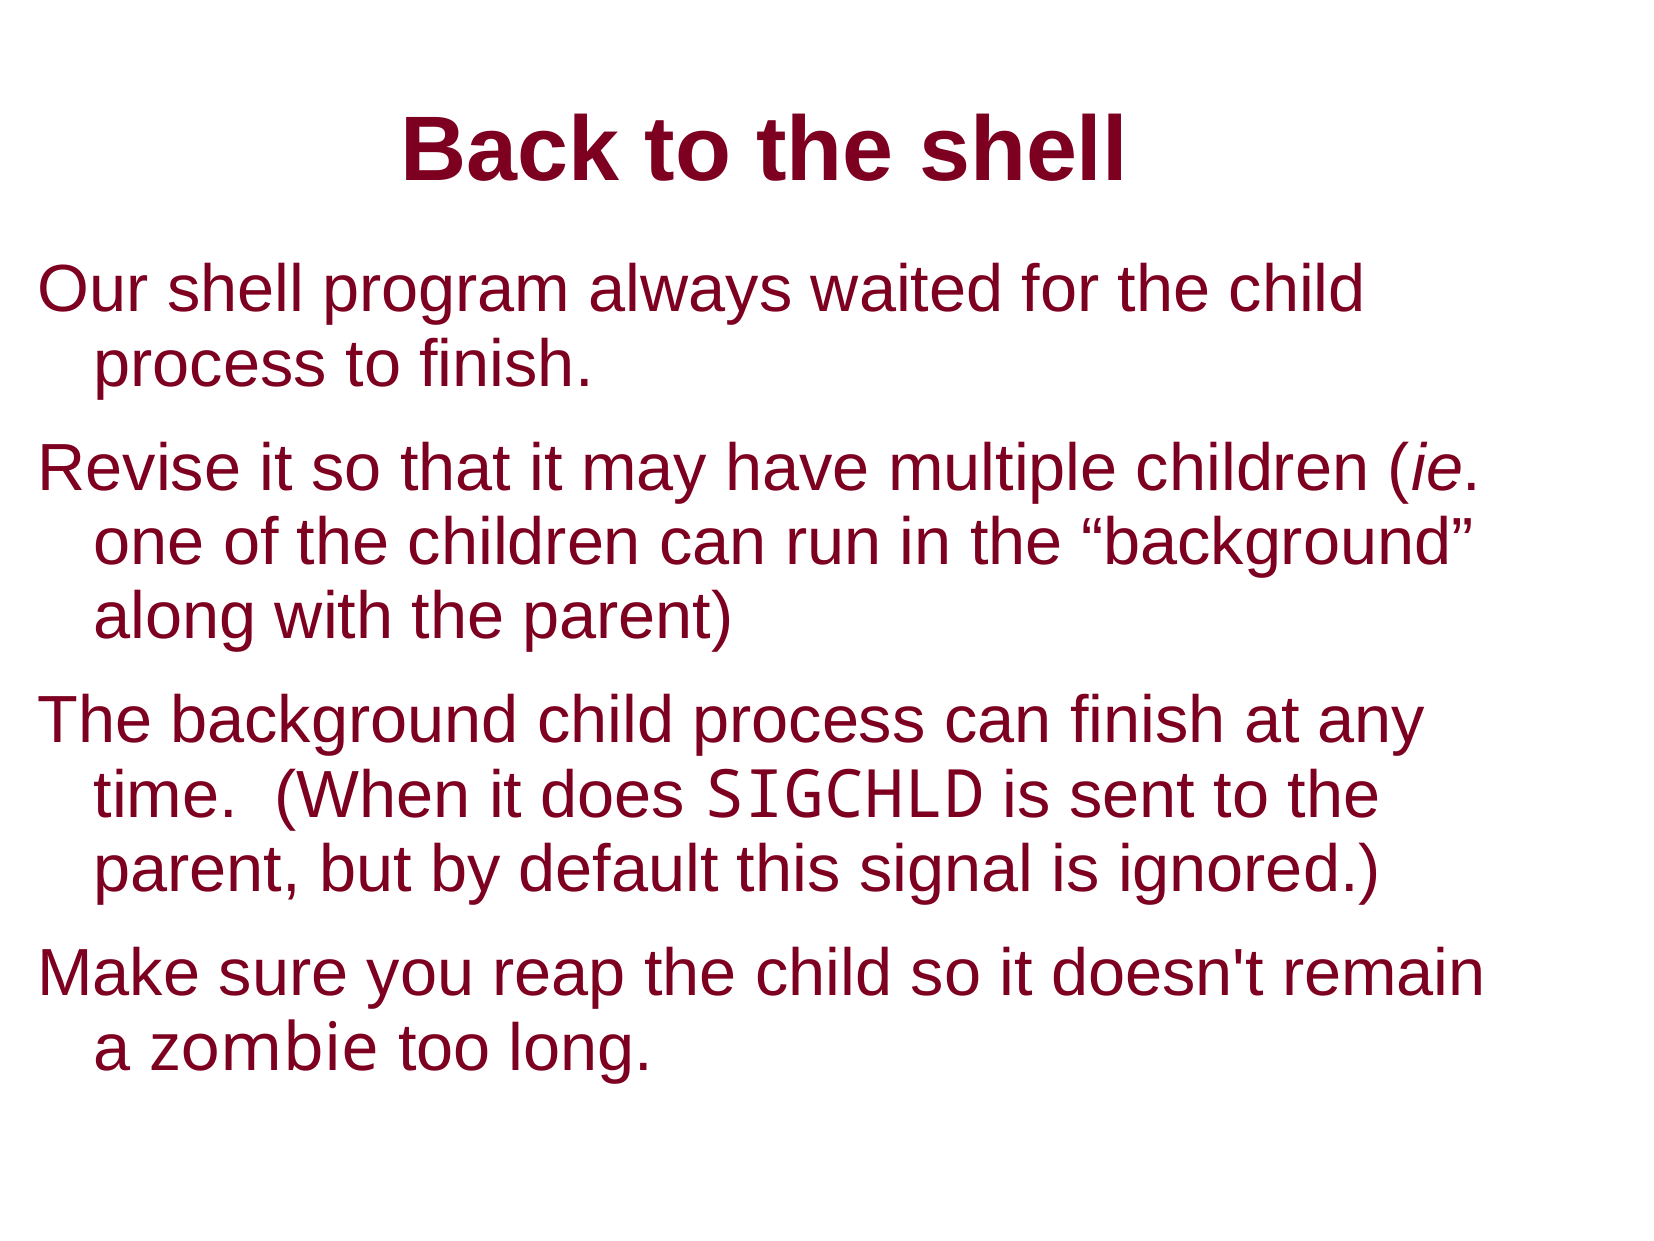

# Back to the shell
Our shell program always waited for the child process to finish.
Revise it so that it may have multiple children (ie. one of the children can run in the “background” along with the parent)
The background child process can finish at any time. (When it does SIGCHLD is sent to the parent, but by default this signal is ignored.)
Make sure you reap the child so it doesn't remain a zombie too long.